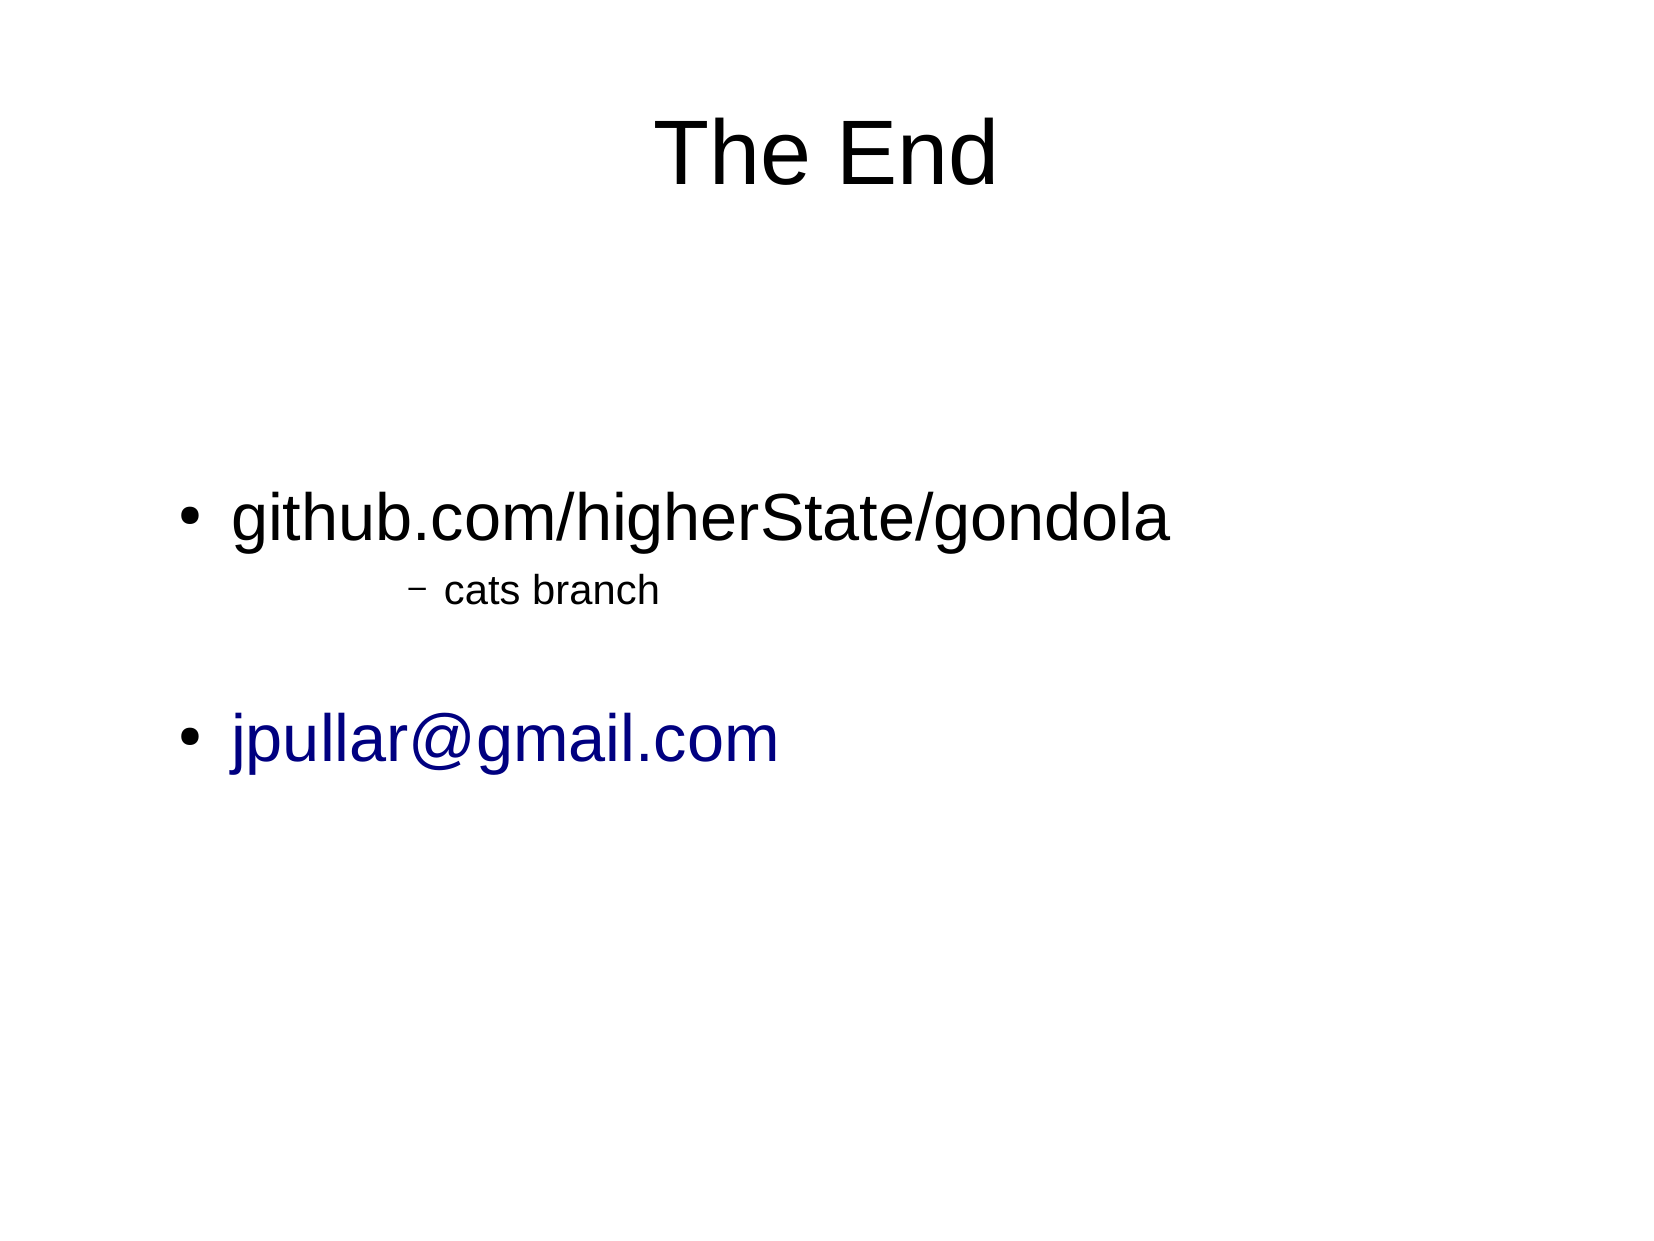

# The End
github.com/higherState/gondola
cats branch
jpullar@gmail.com